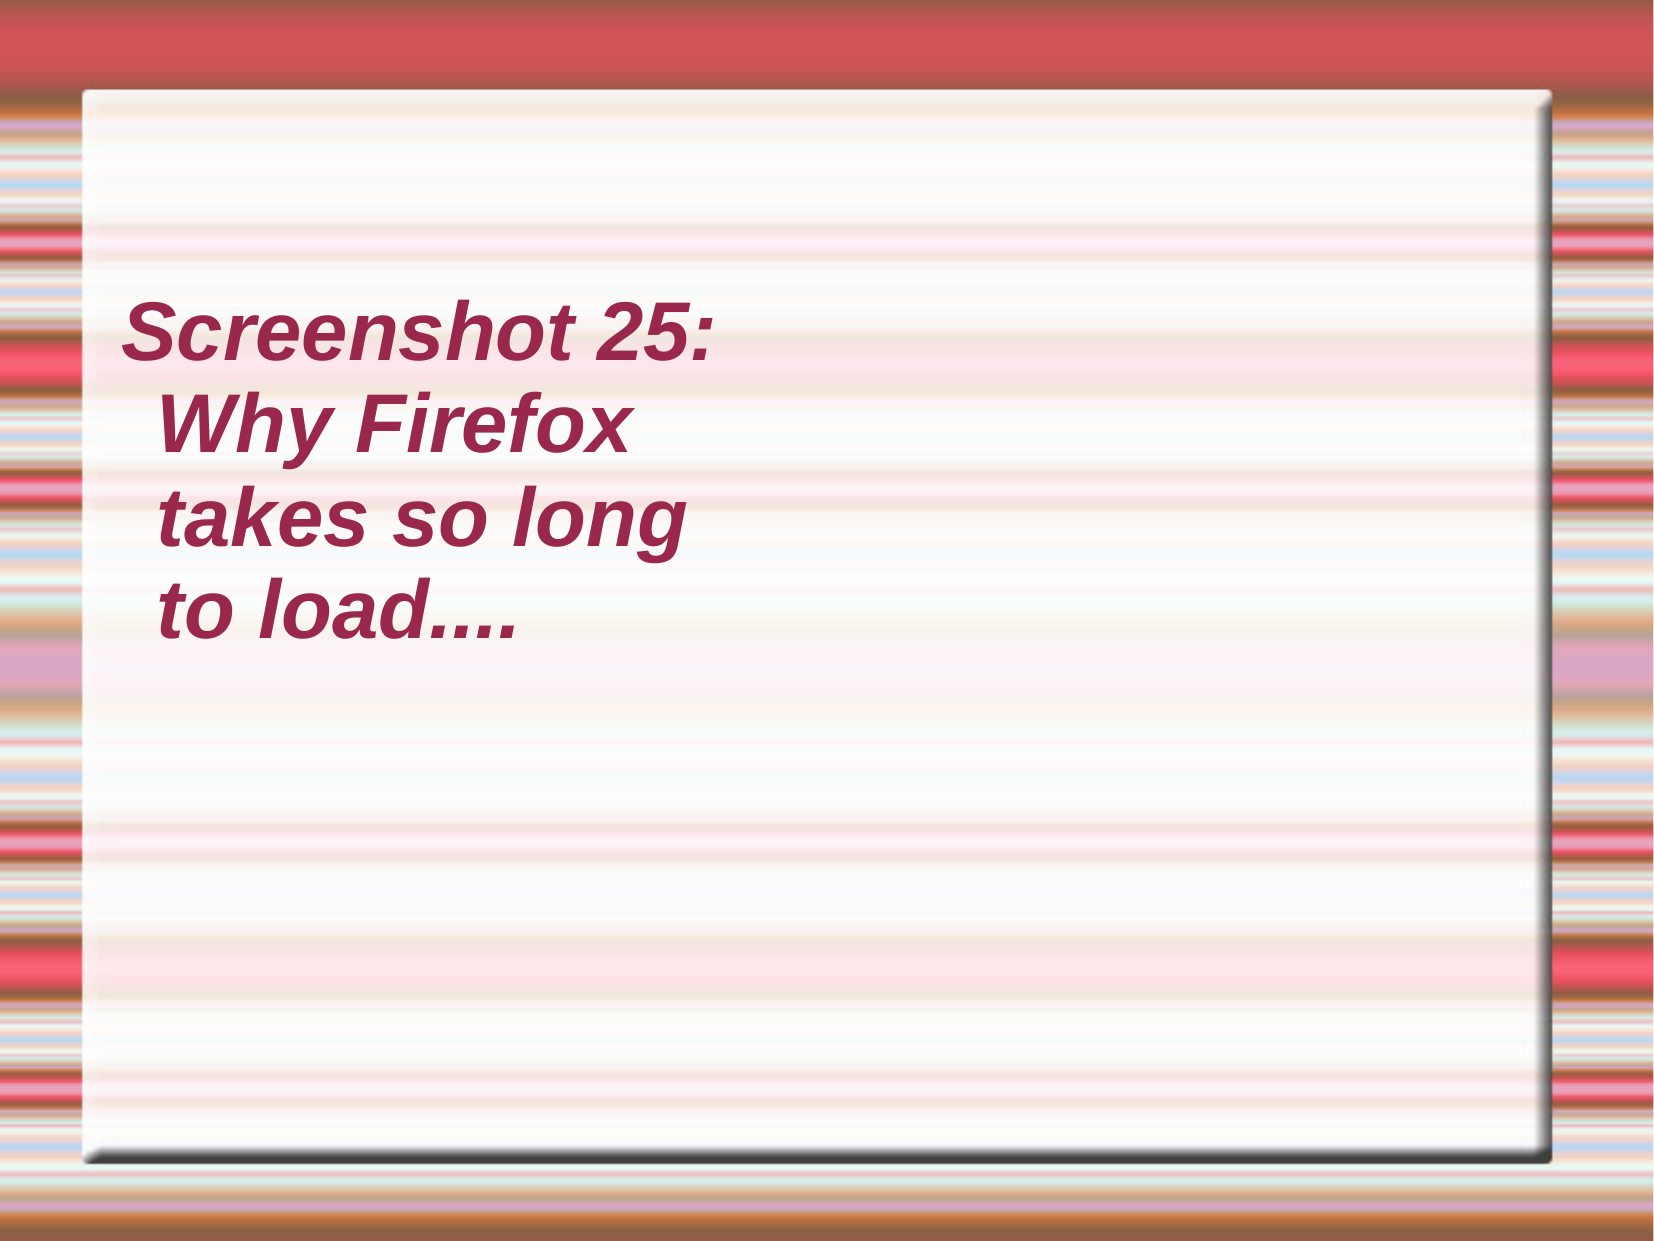

# Screenshot 25: Why Firefox takes so long to load....